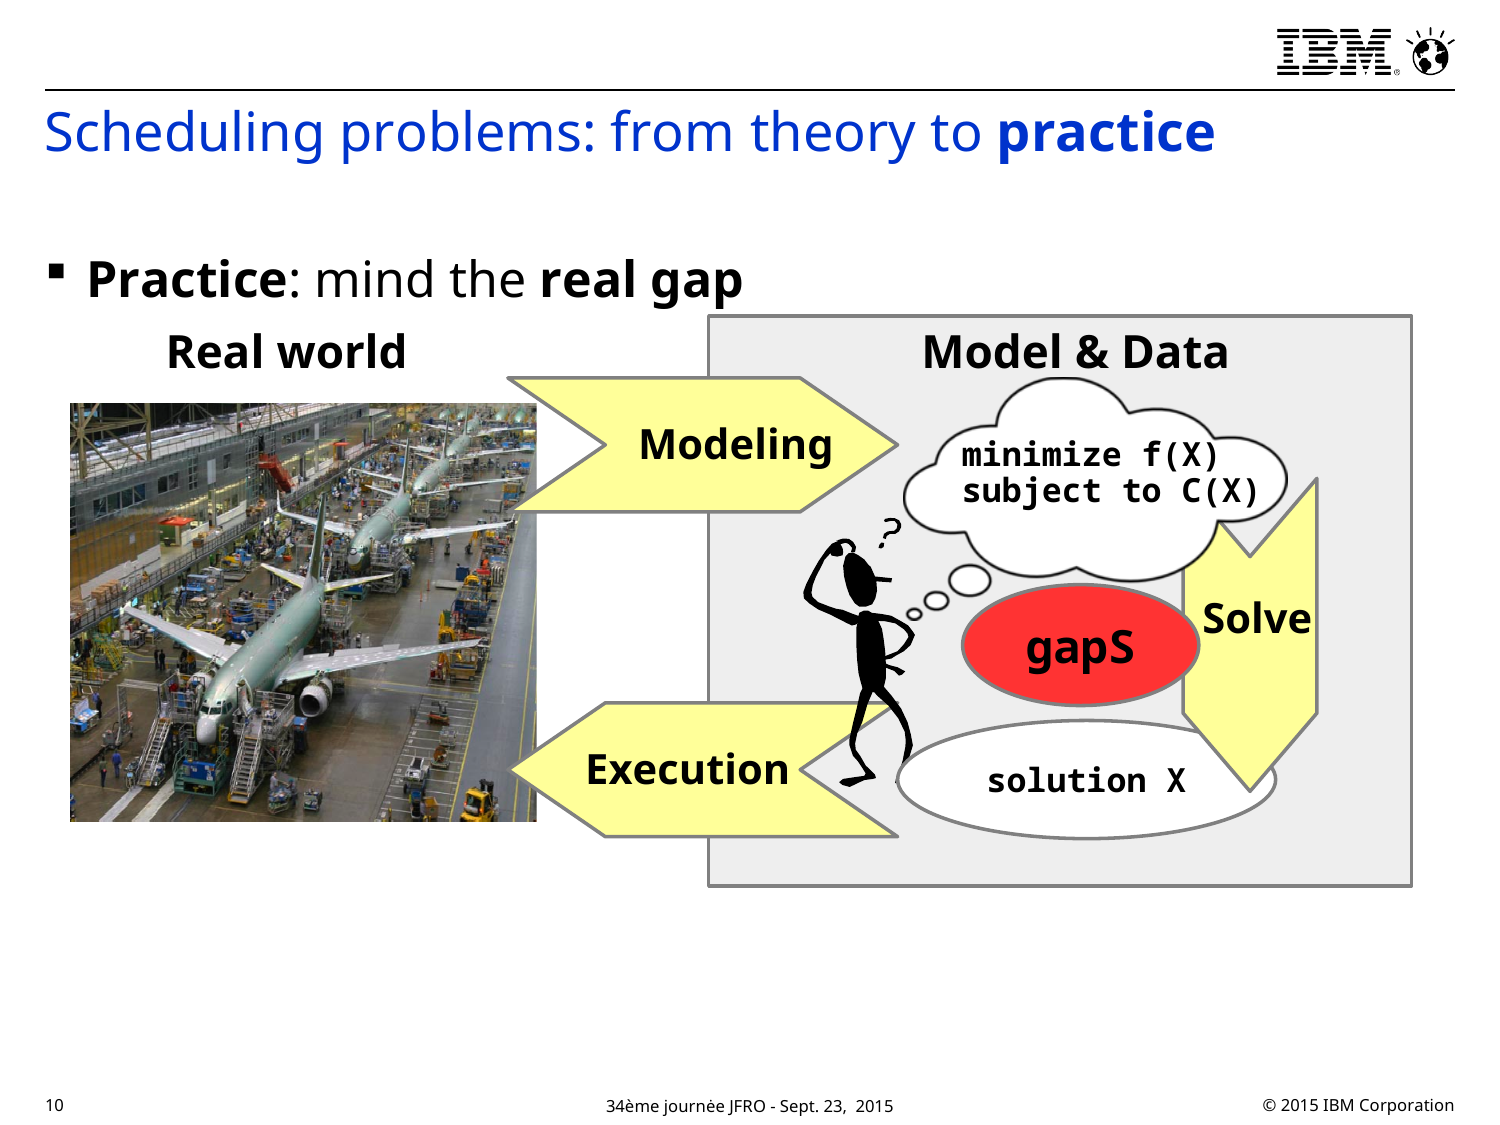

# Scheduling problems: from theory to practice
Practice: mind the real gap
Real world
Model & Data
Modeling
minimize f(X)
subject to C(X)
gapS
Solve
solution X
Execution
10